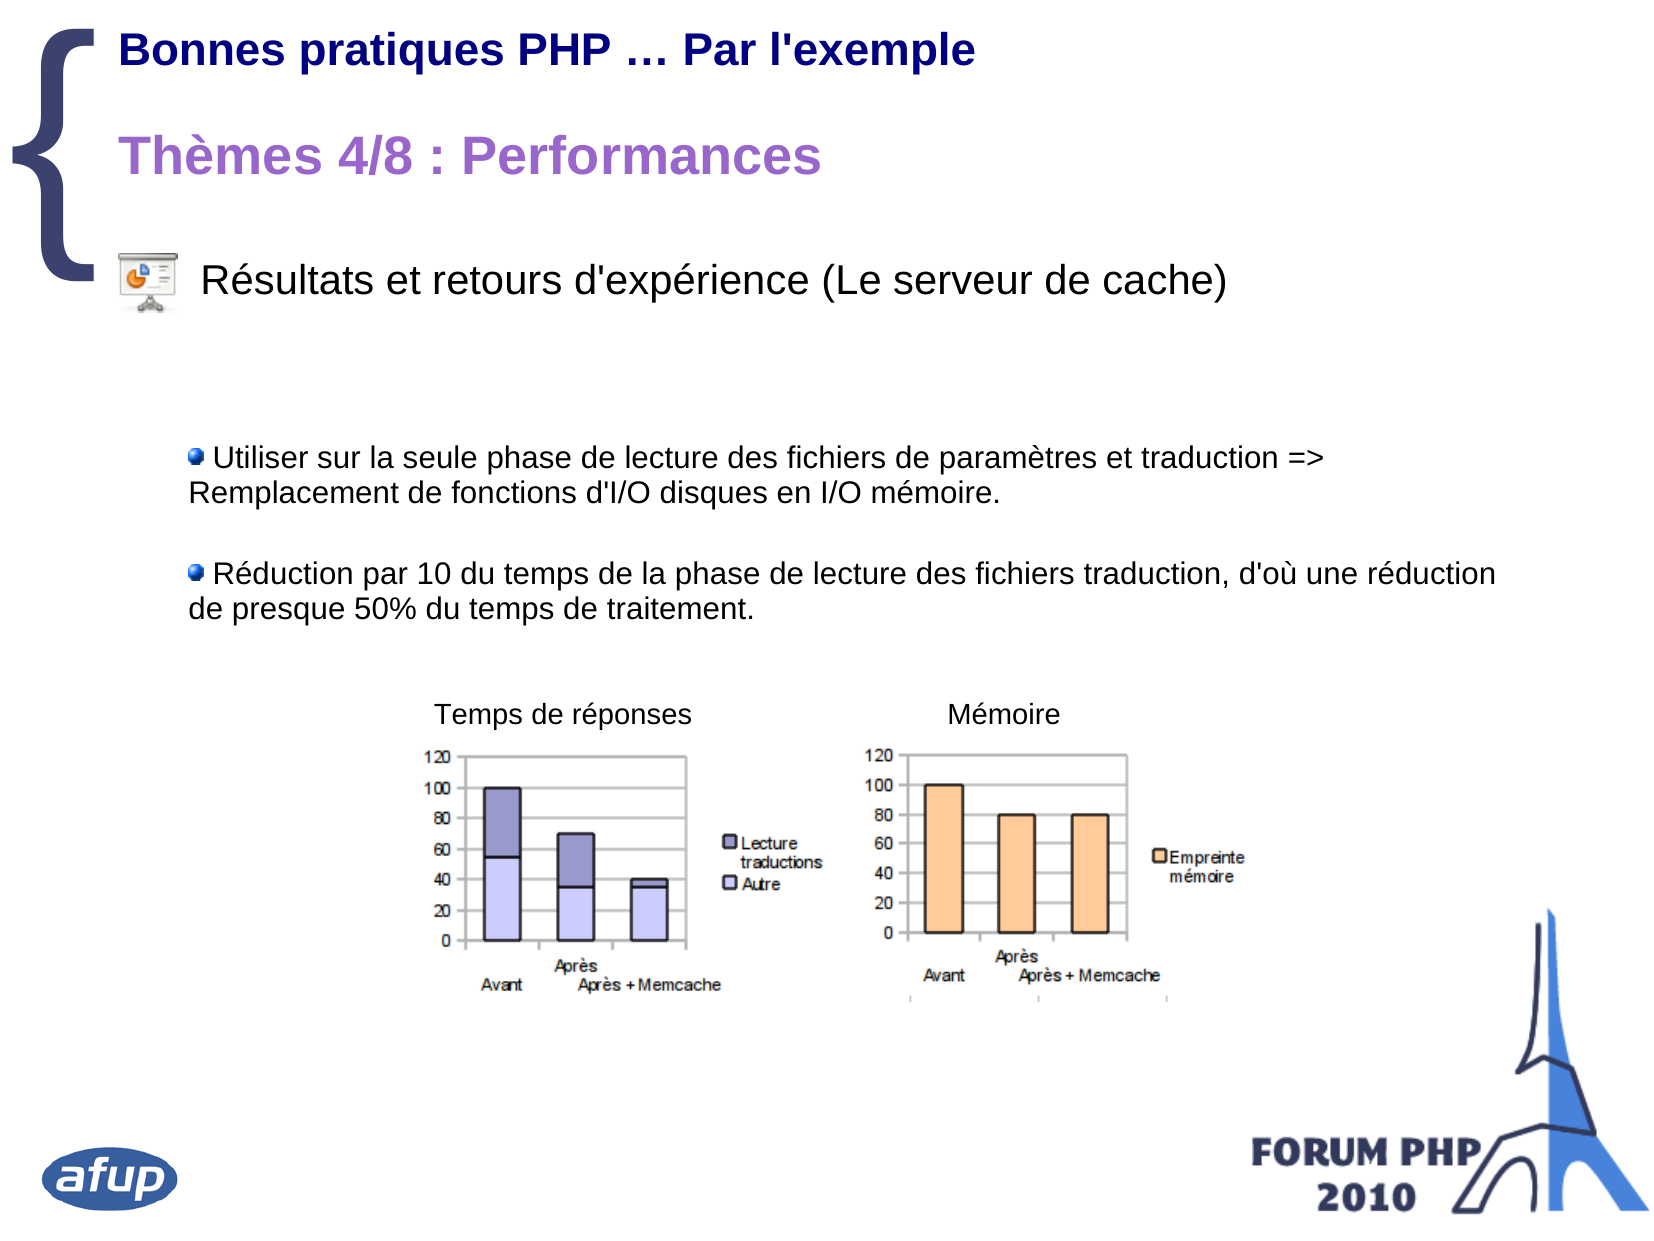

# Bonnes pratiques PHP … Par l'exemple Thèmes 4/8 : Performances
 Résultats et retours d'expérience (Le serveur de cache)
 Utiliser sur la seule phase de lecture des fichiers de paramètres et traduction => Remplacement de fonctions d'I/O disques en I/O mémoire.
 Réduction par 10 du temps de la phase de lecture des fichiers traduction, d'où une réduction de presque 50% du temps de traitement.
Temps de réponses Mémoire